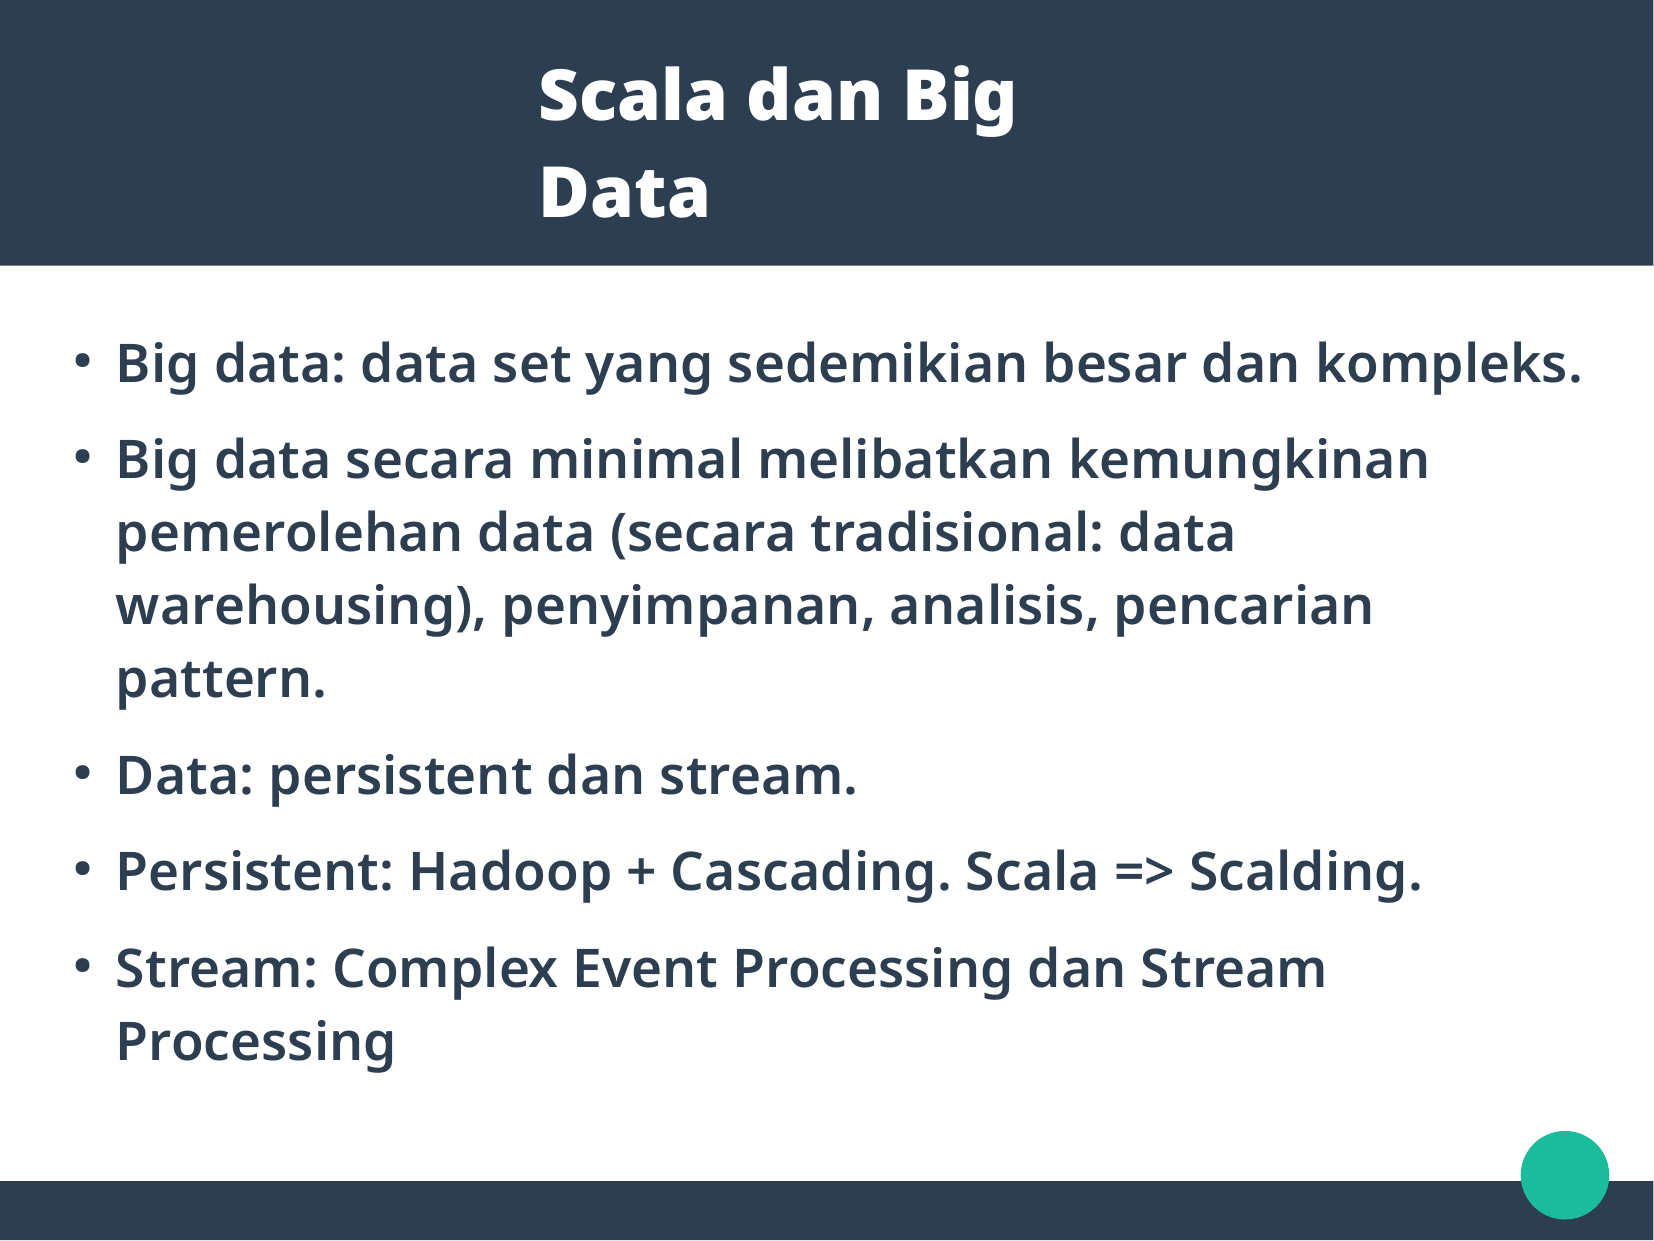

# Scala dan Big Data
Big data: data set yang sedemikian besar dan kompleks.
Big data secara minimal melibatkan kemungkinan pemerolehan data (secara tradisional: data warehousing), penyimpanan, analisis, pencarian pattern.
Data: persistent dan stream.
Persistent: Hadoop + Cascading. Scala => Scalding.
Stream: Complex Event Processing dan Stream Processing